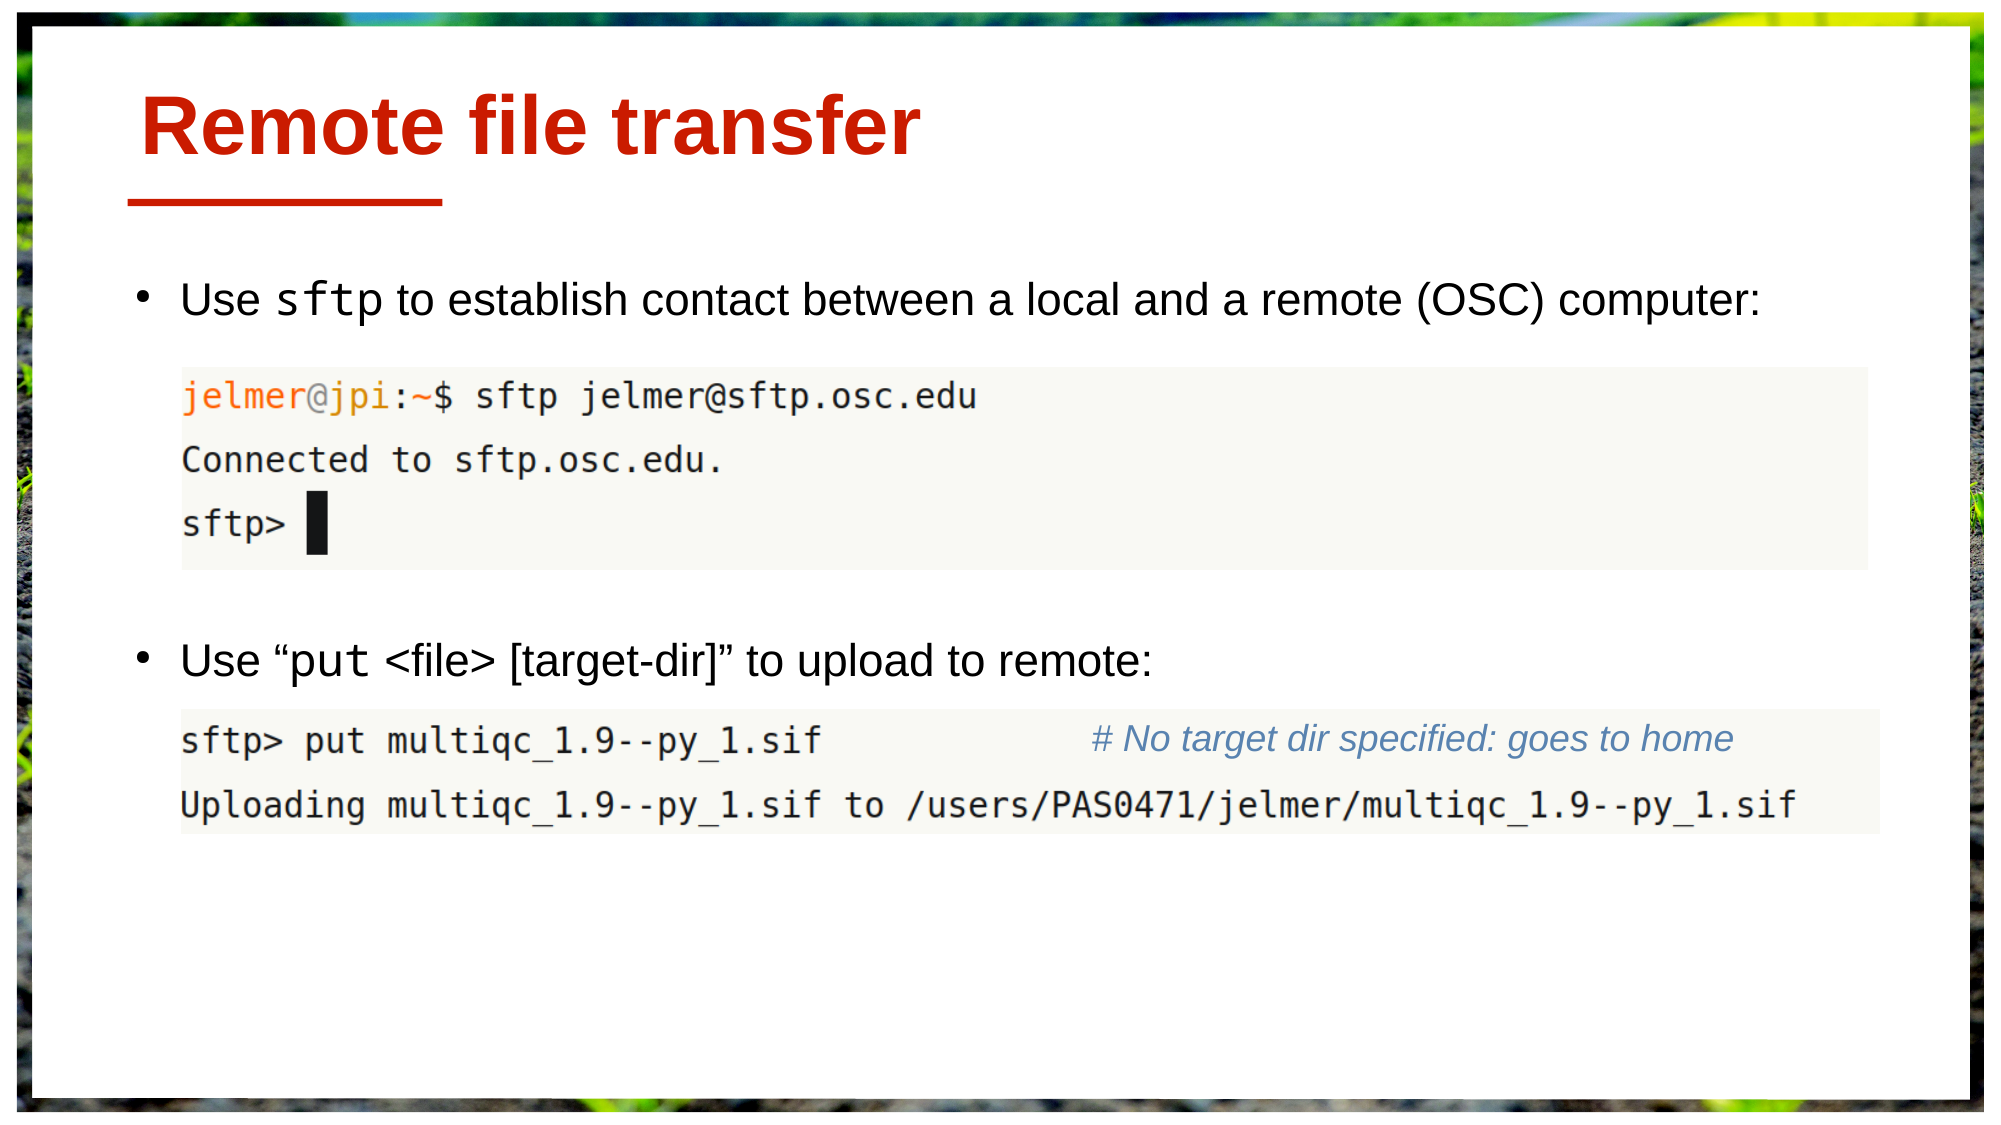

Remote file transfer
Use sftp to establish contact between a local and a remote (OSC) computer:
Use “put <file> [target-dir]” to upload to remote:
# No target dir specified: goes to home